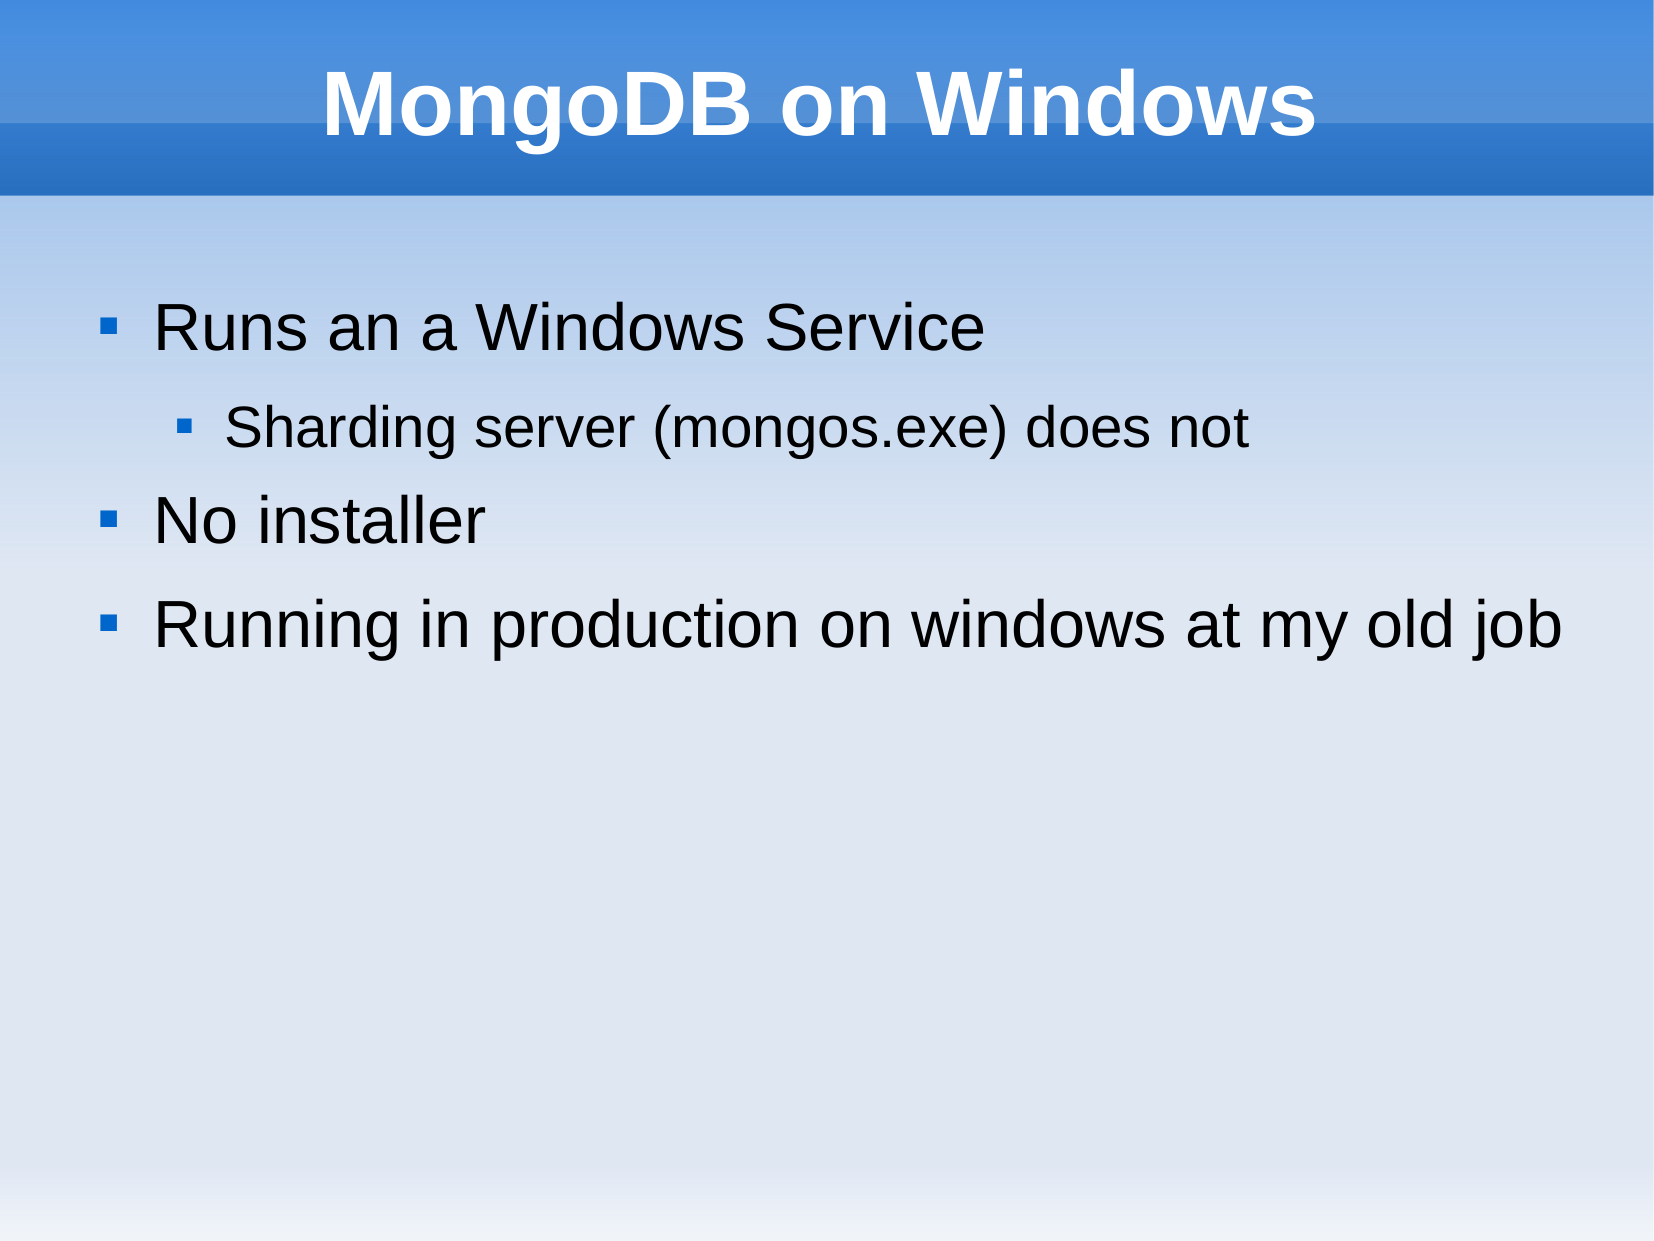

# MongoDB on Windows
Runs an a Windows Service
Sharding server (mongos.exe) does not
No installer
Running in production on windows at my old job